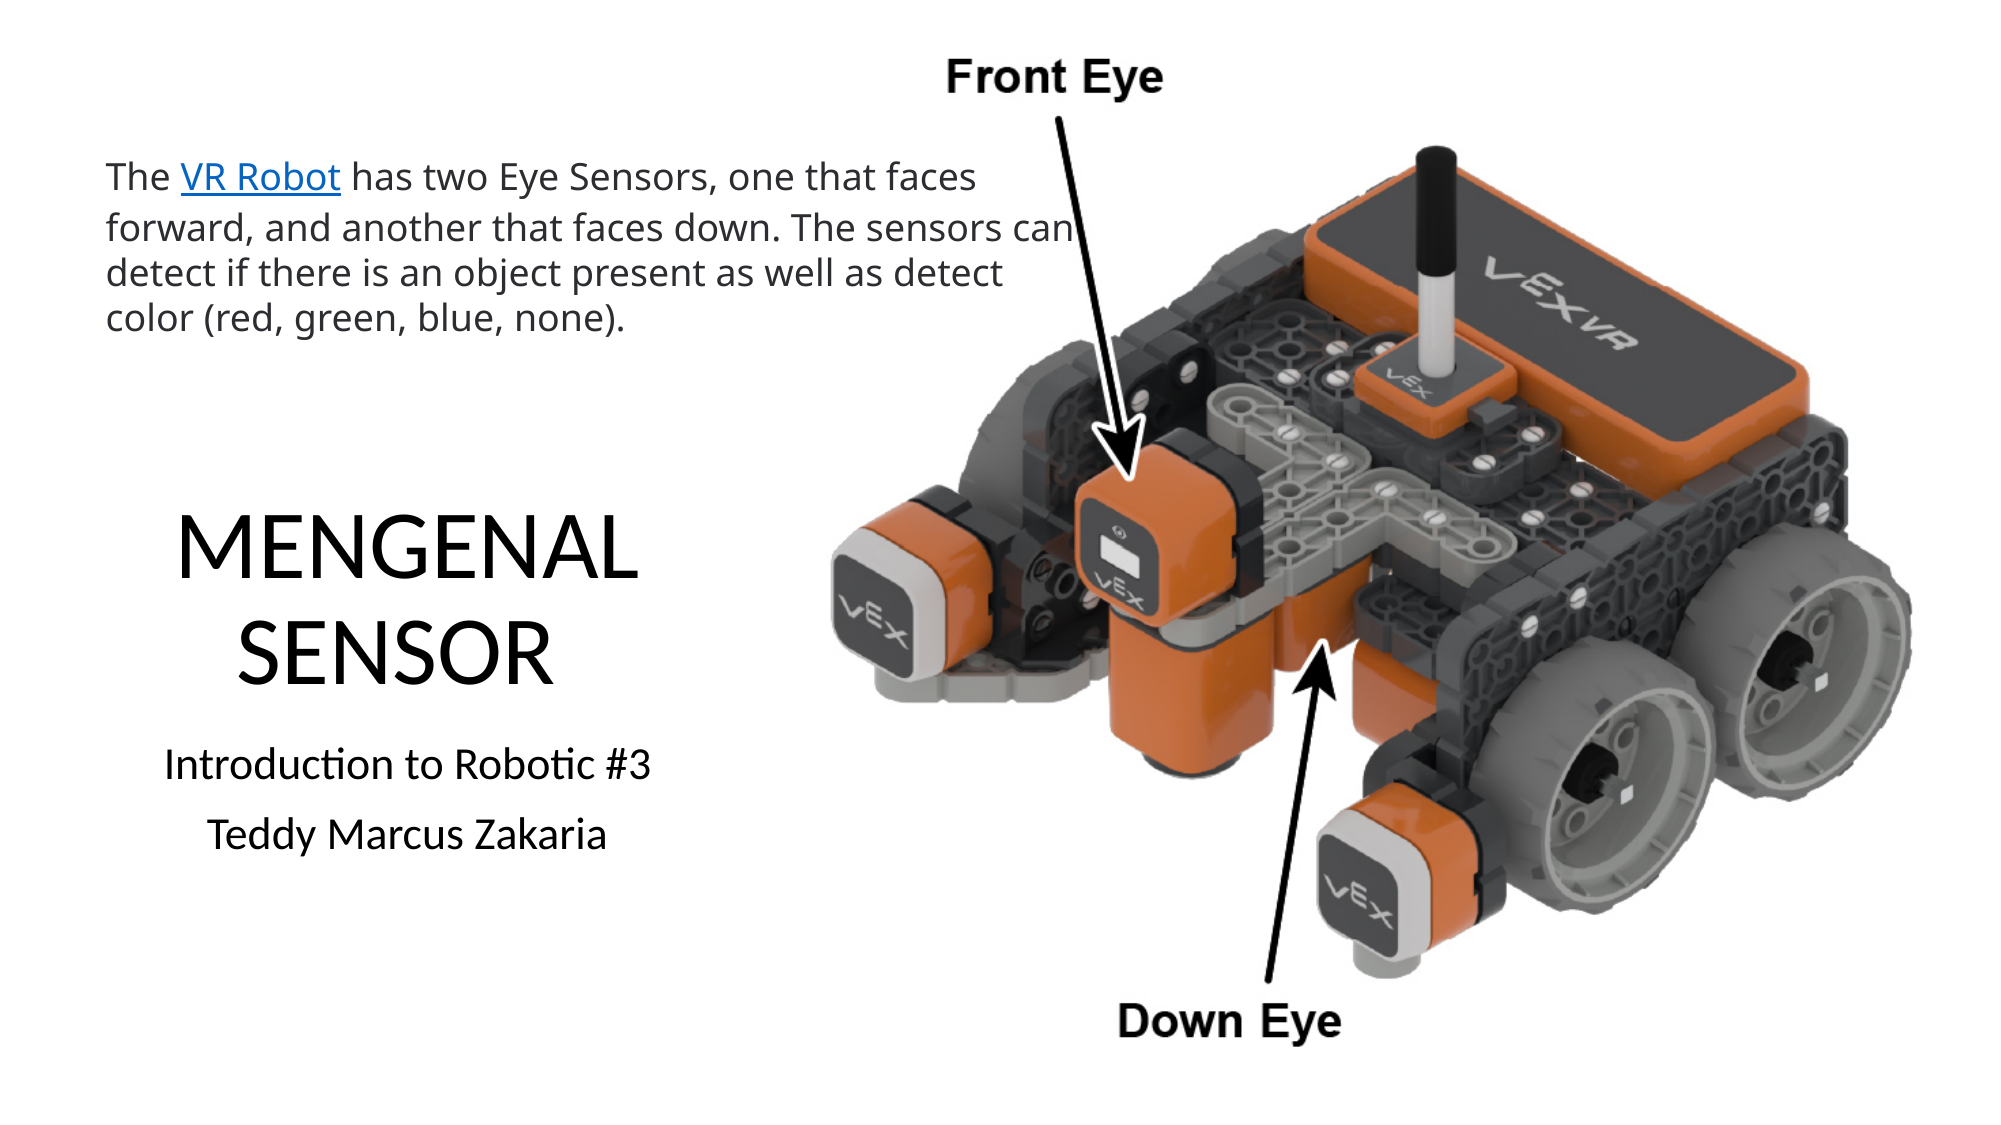

The VR Robot has two Eye Sensors, one that faces forward, and another that faces down. The sensors can detect if there is an object present as well as detect color (red, green, blue, none).
MENGENAL SENSOR
Introduction to Robotic #3
Teddy Marcus Zakaria